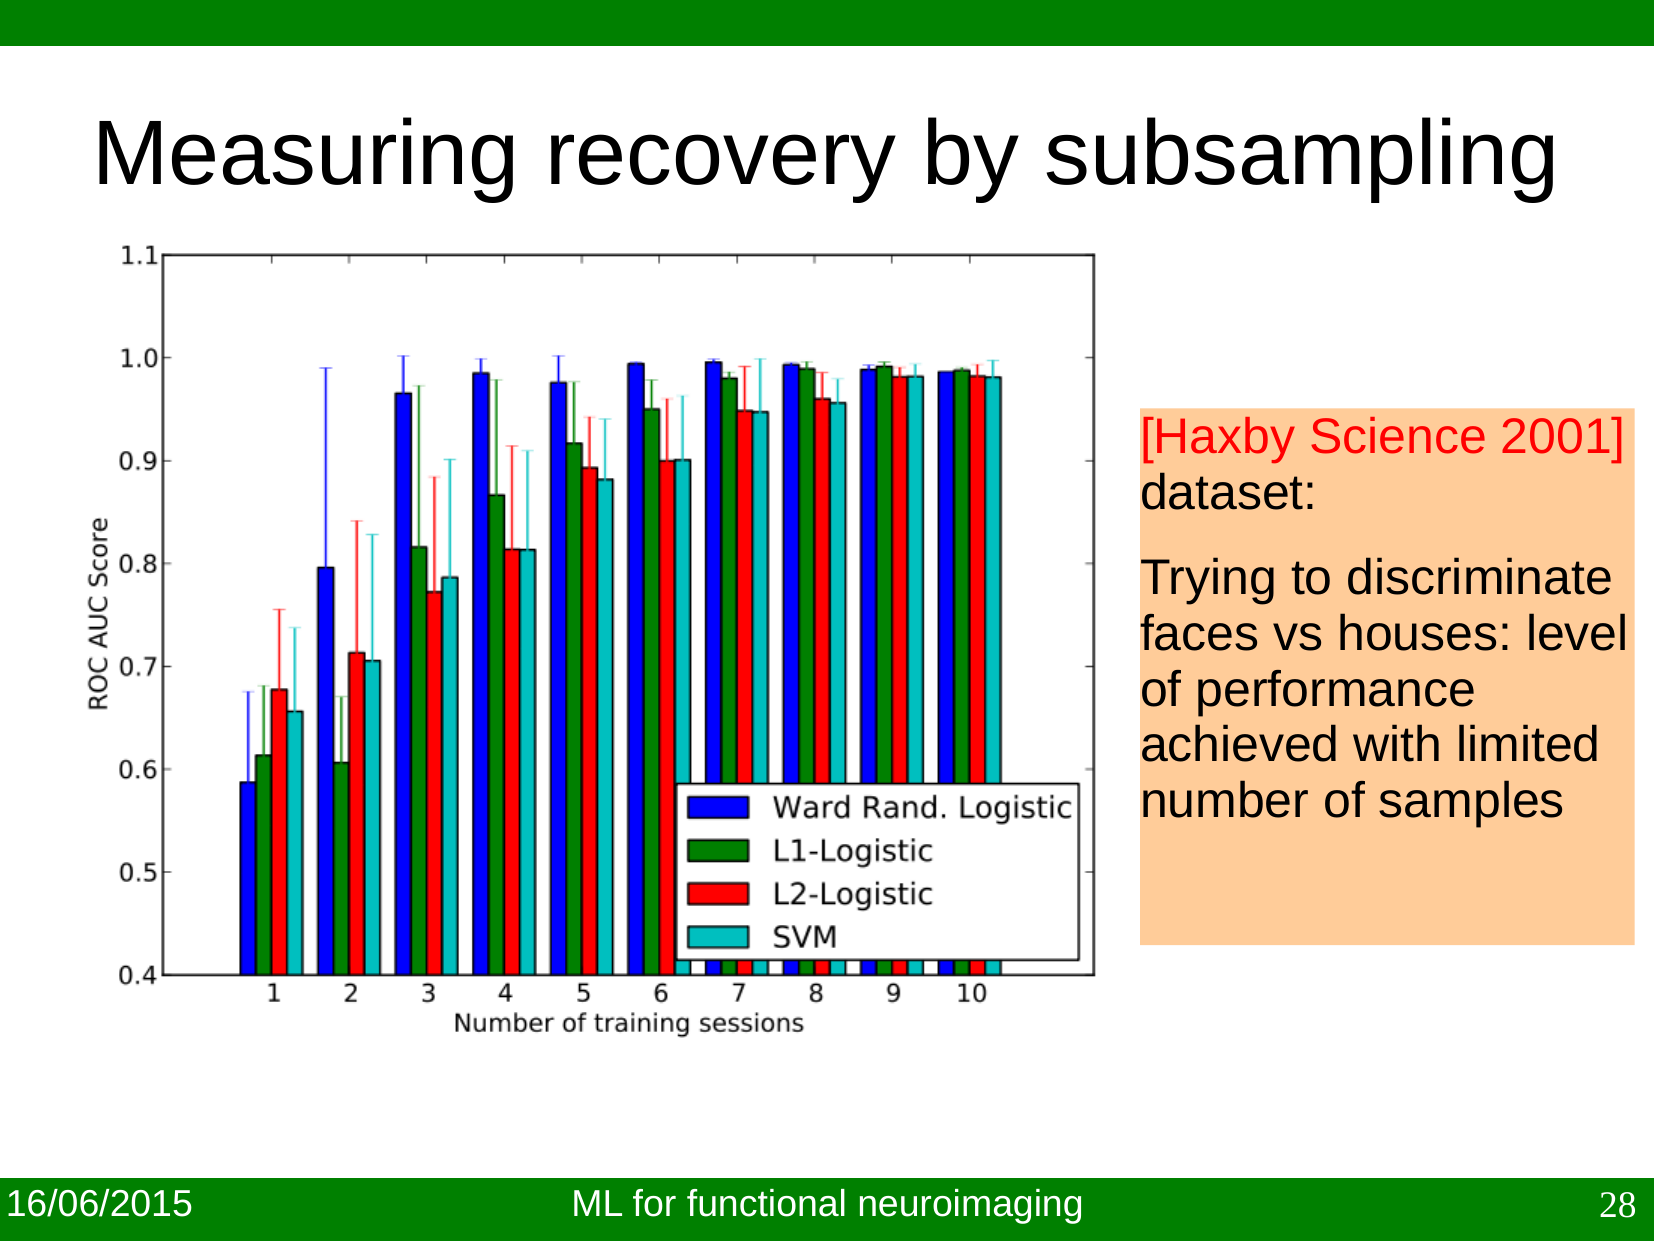

# Measuring recovery by subsampling
[Haxby Science 2001] dataset:
Trying to discriminate faces vs houses: level of performance achieved with limited number of samples
28